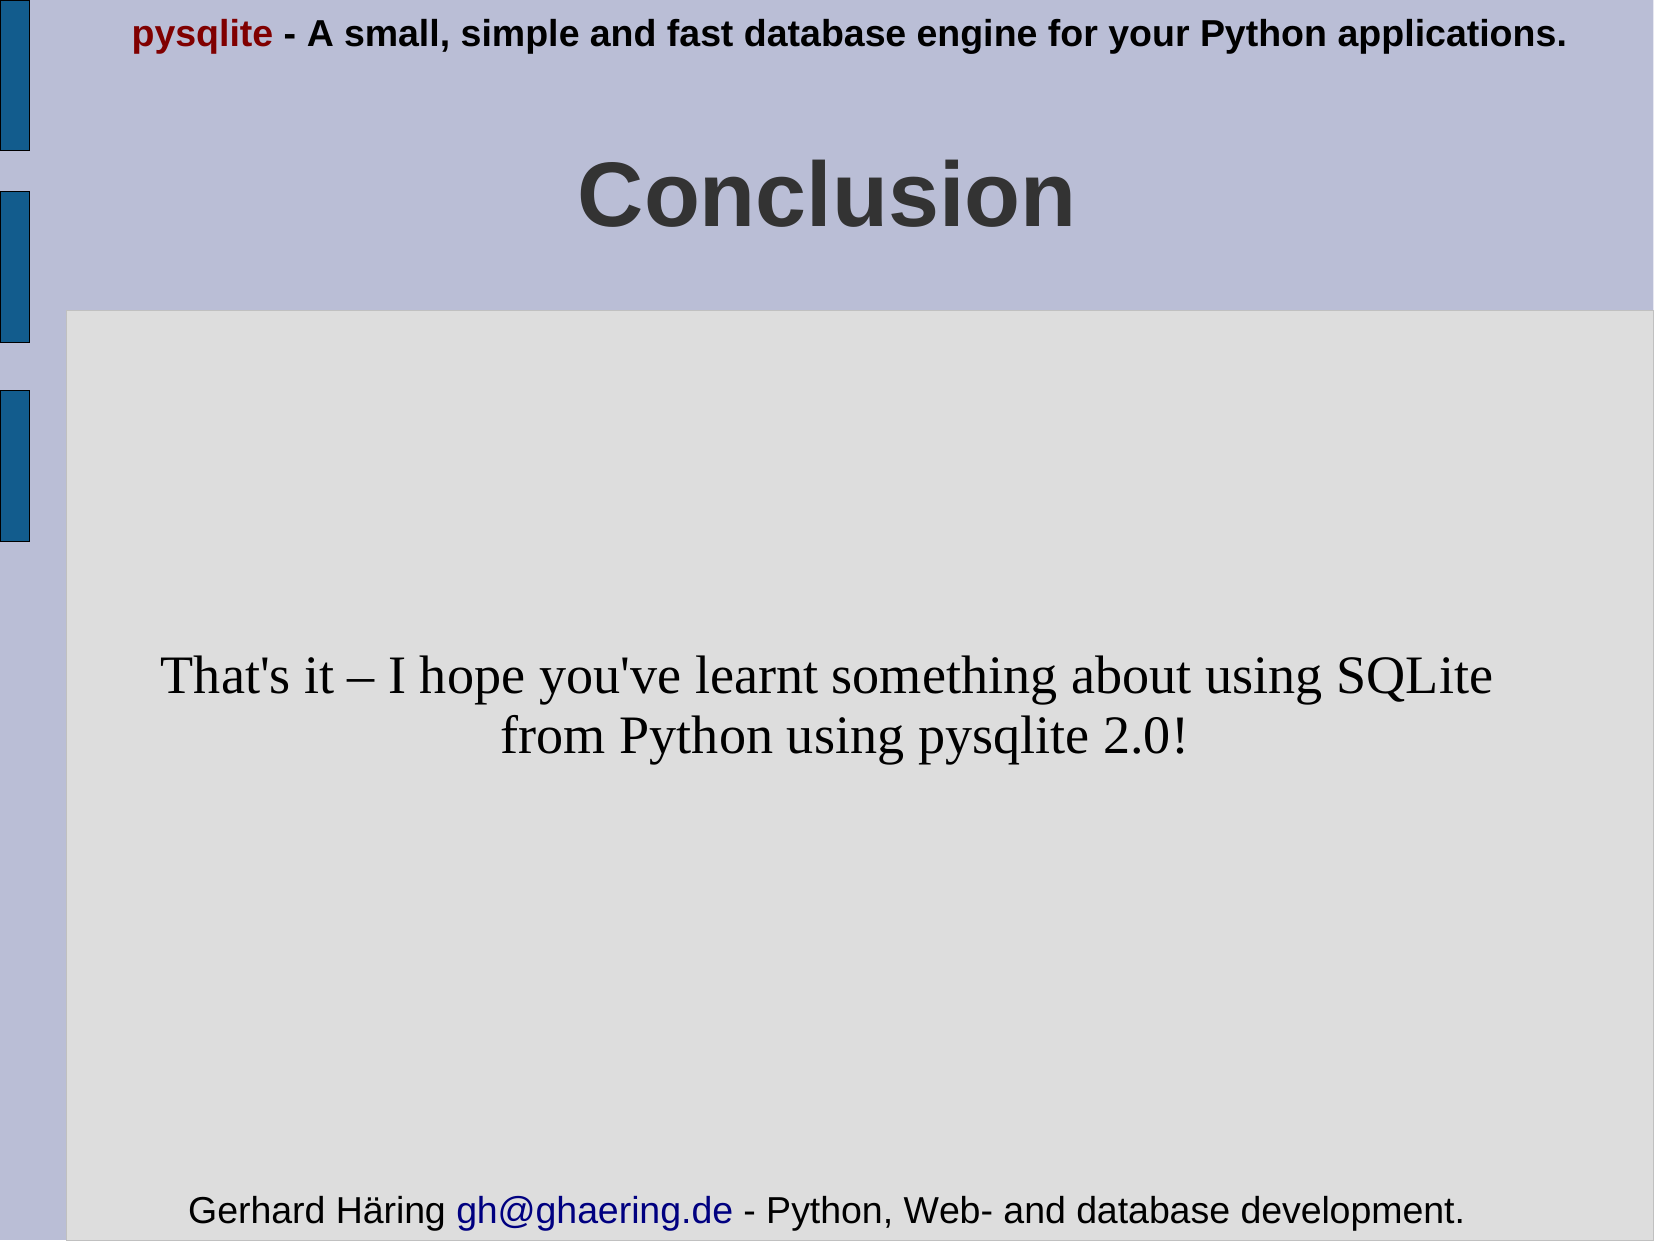

# Conclusion
That's it – I hope you've learnt something about using SQLite from Python using pysqlite 2.0!